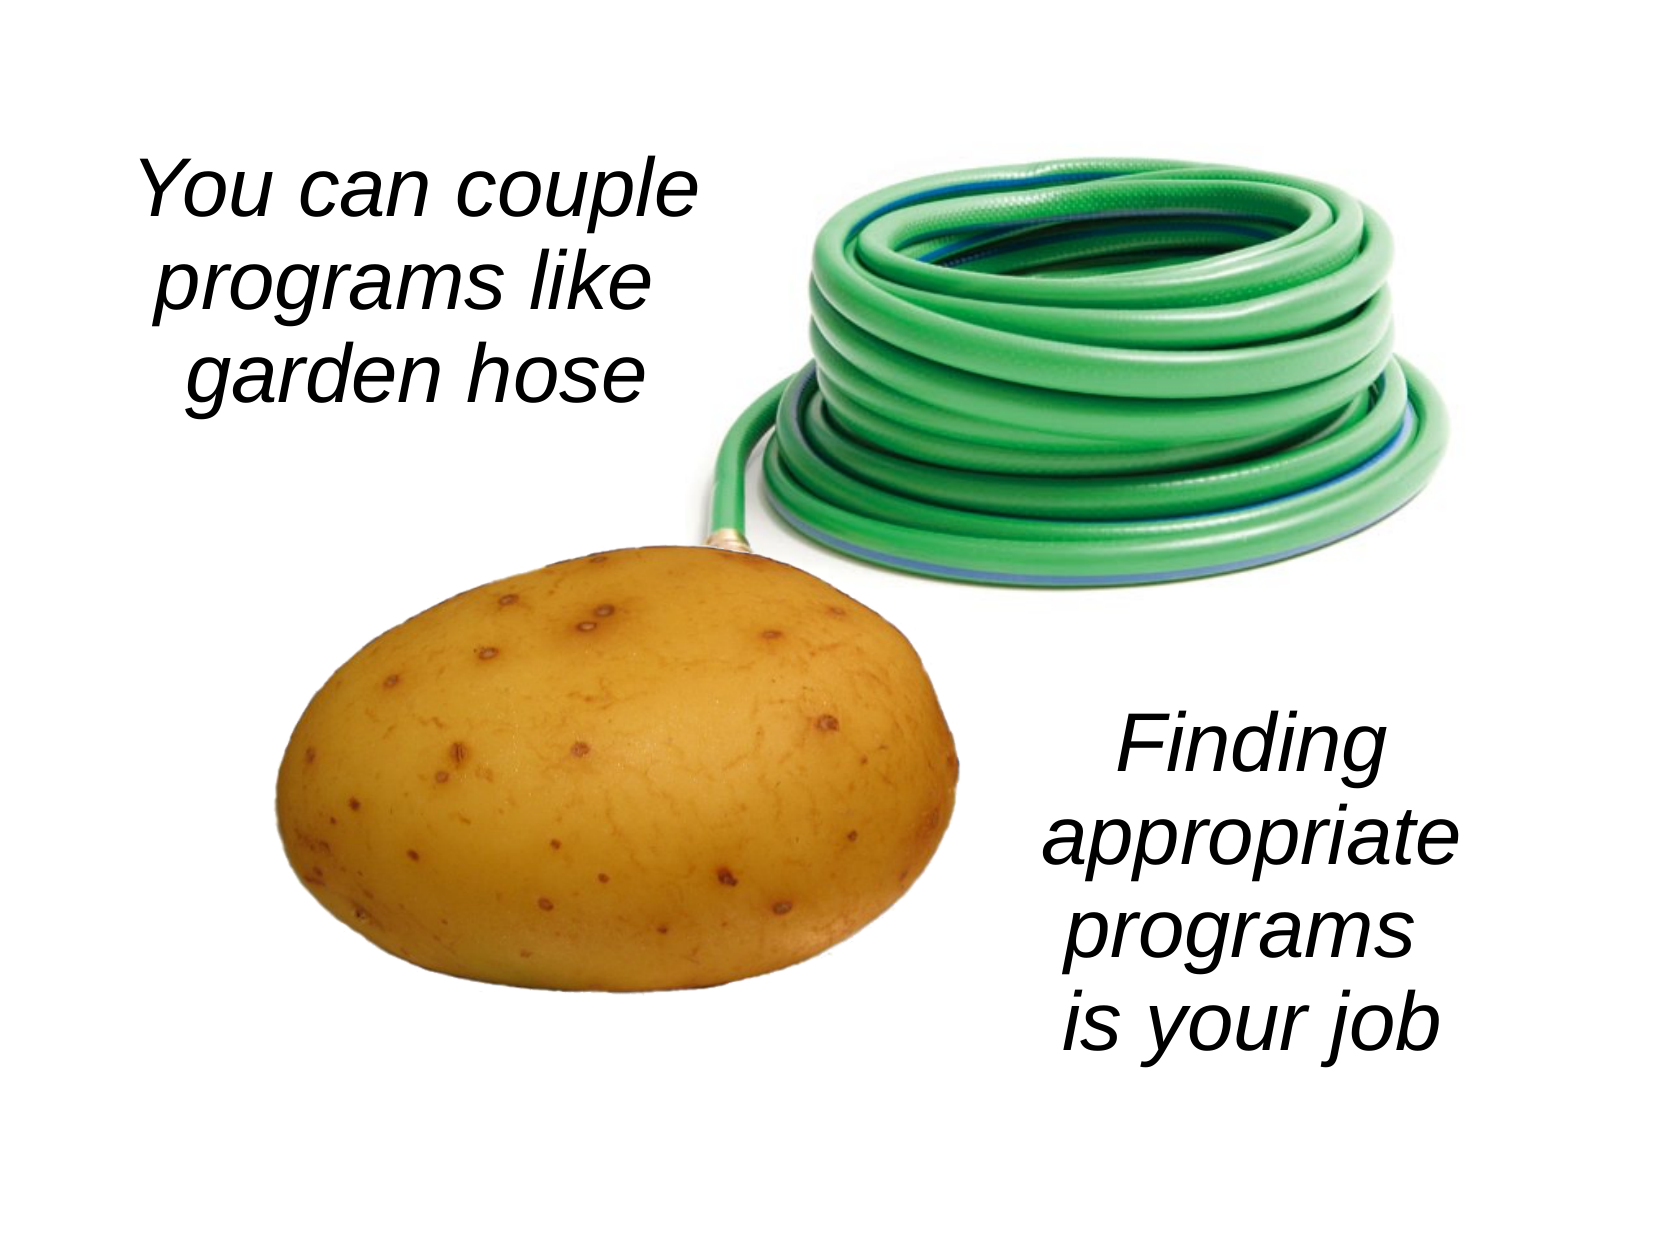

You can couple programs like
garden hose
Finding appropriate programs
is your job